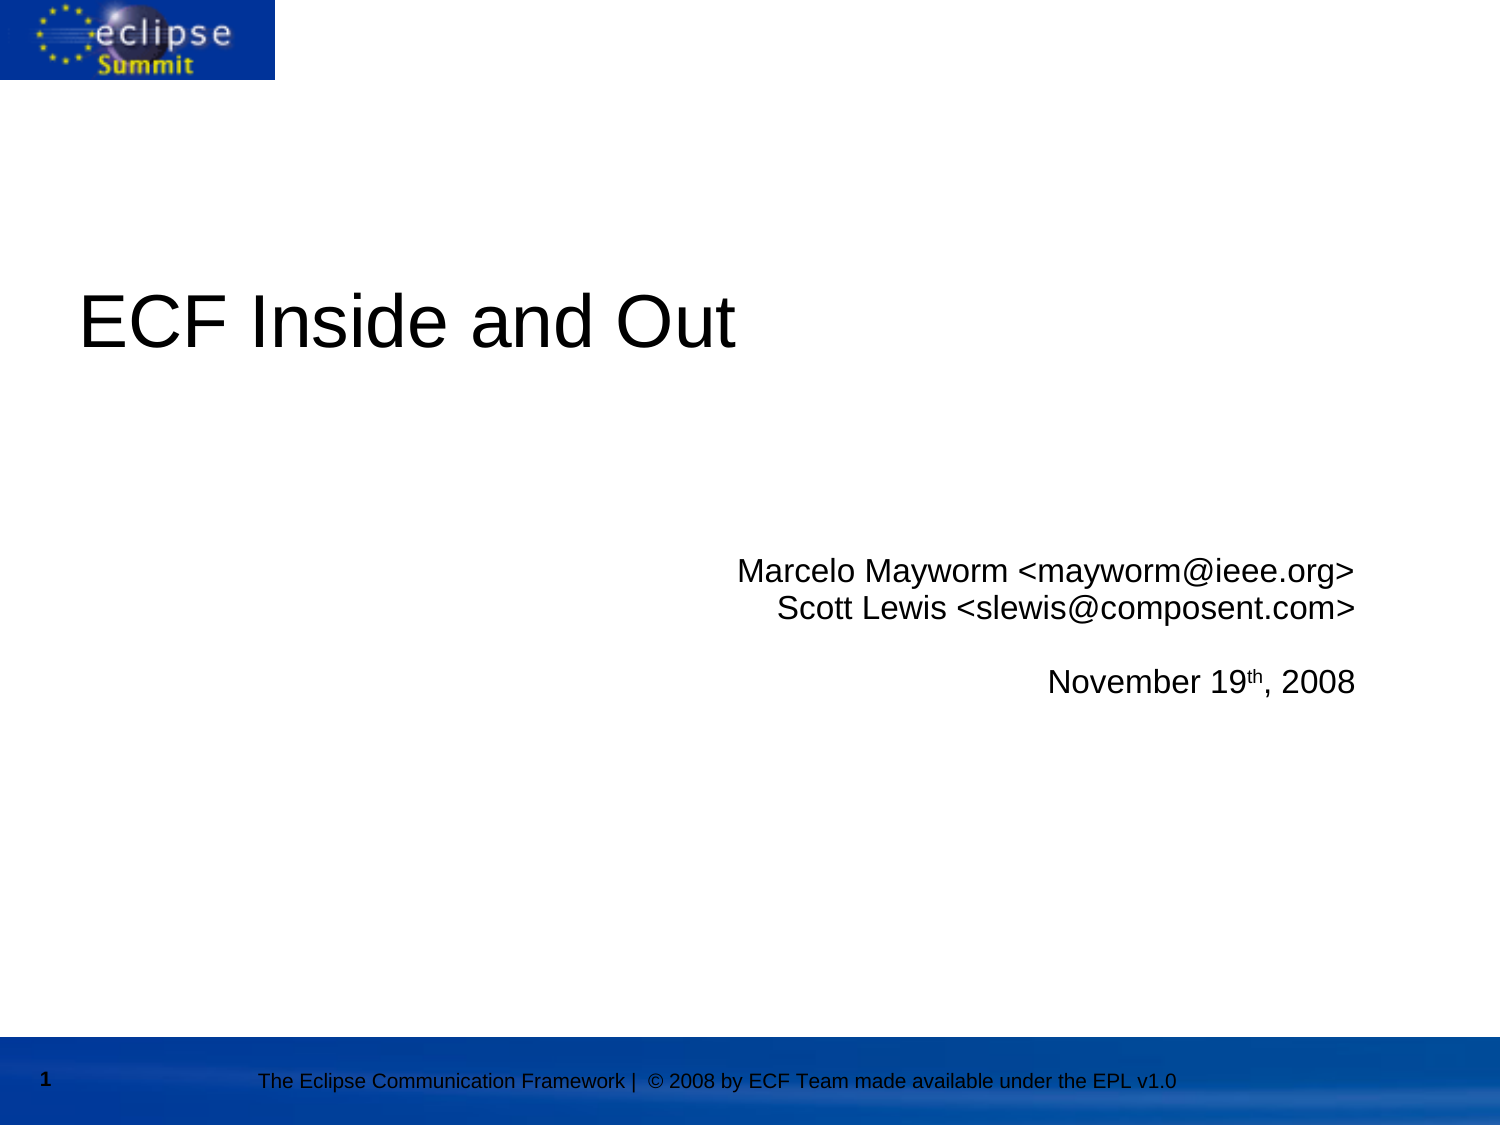

ECF Inside and Out
# Marcelo Mayworm <mayworm@ieee.org>
Scott Lewis <slewis@composent.com>
November 19th, 2008
1